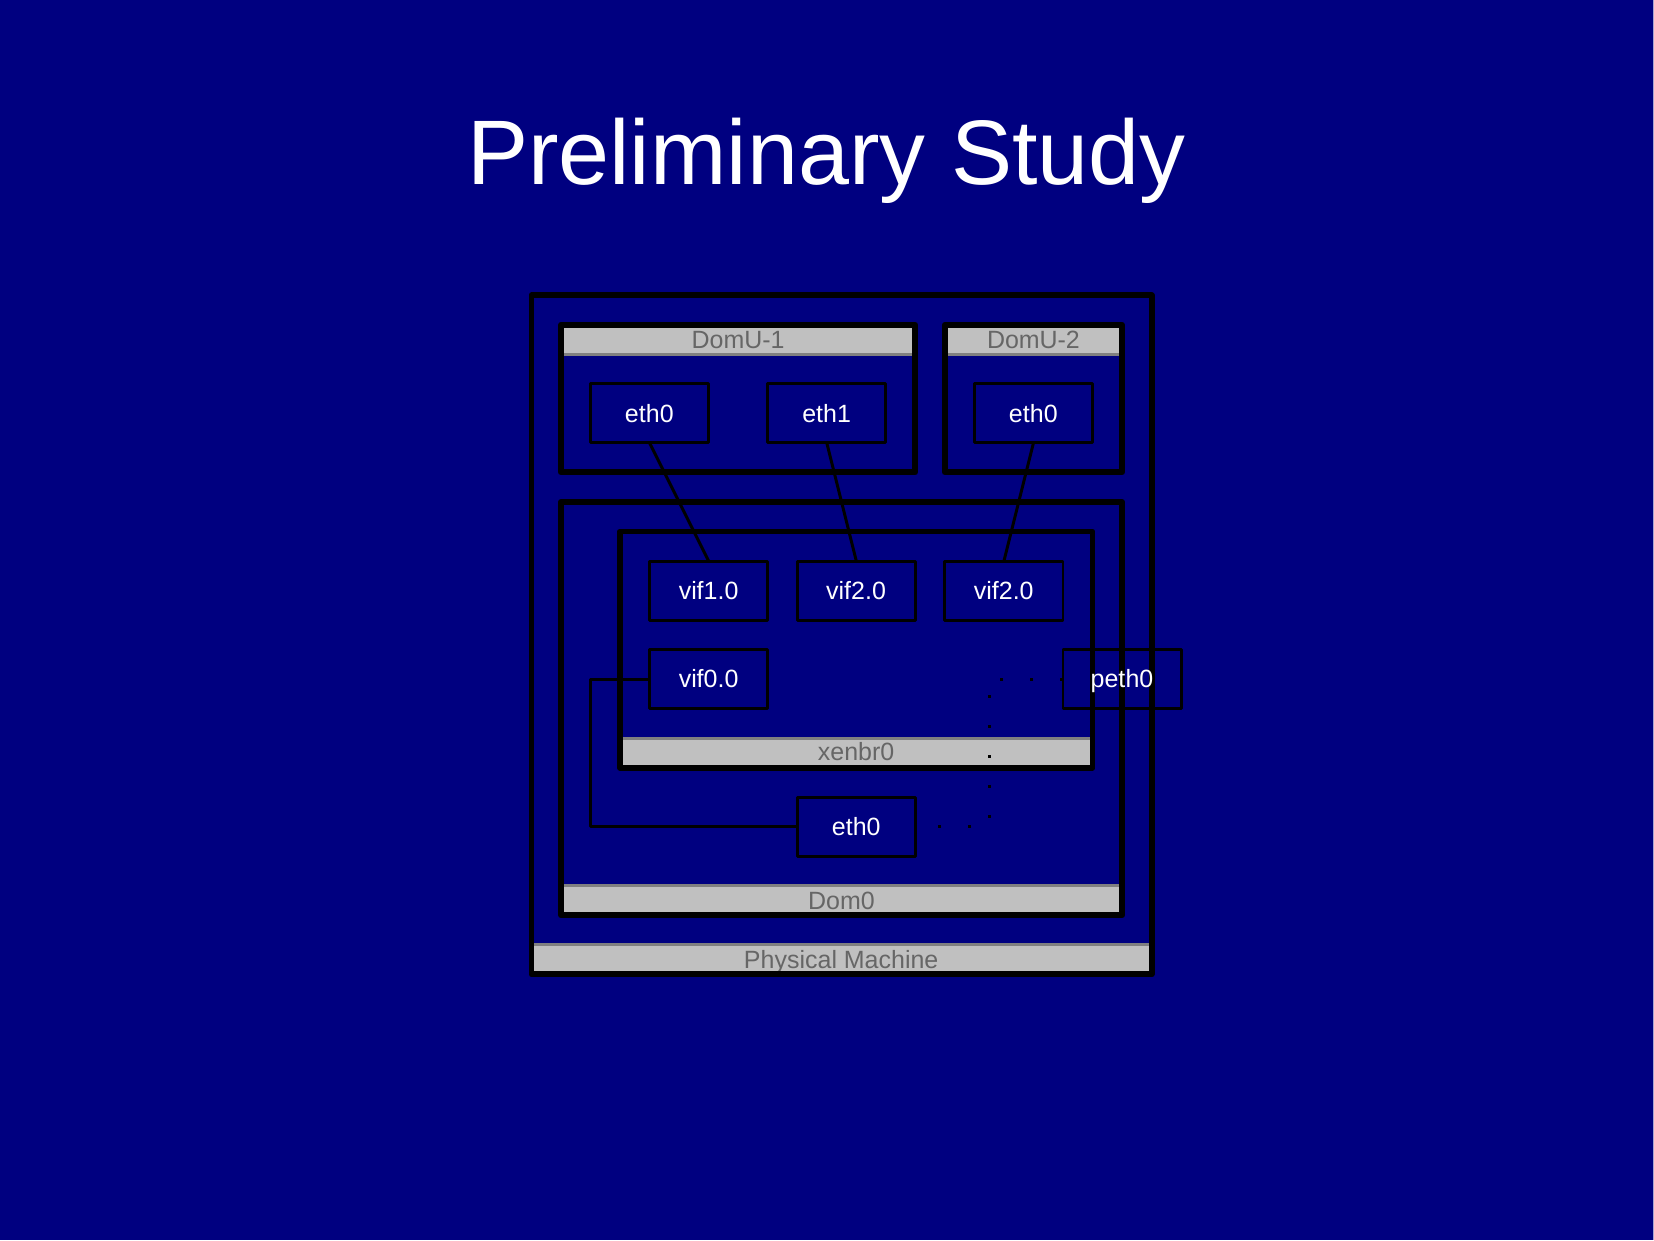

# Preliminary Study
DomU-1
DomU-2
eth0
eth1
eth0
vif1.0
vif2.0
vif2.0
vif0.0
peth0
xenbr0
eth0
Dom0
Physical Machine